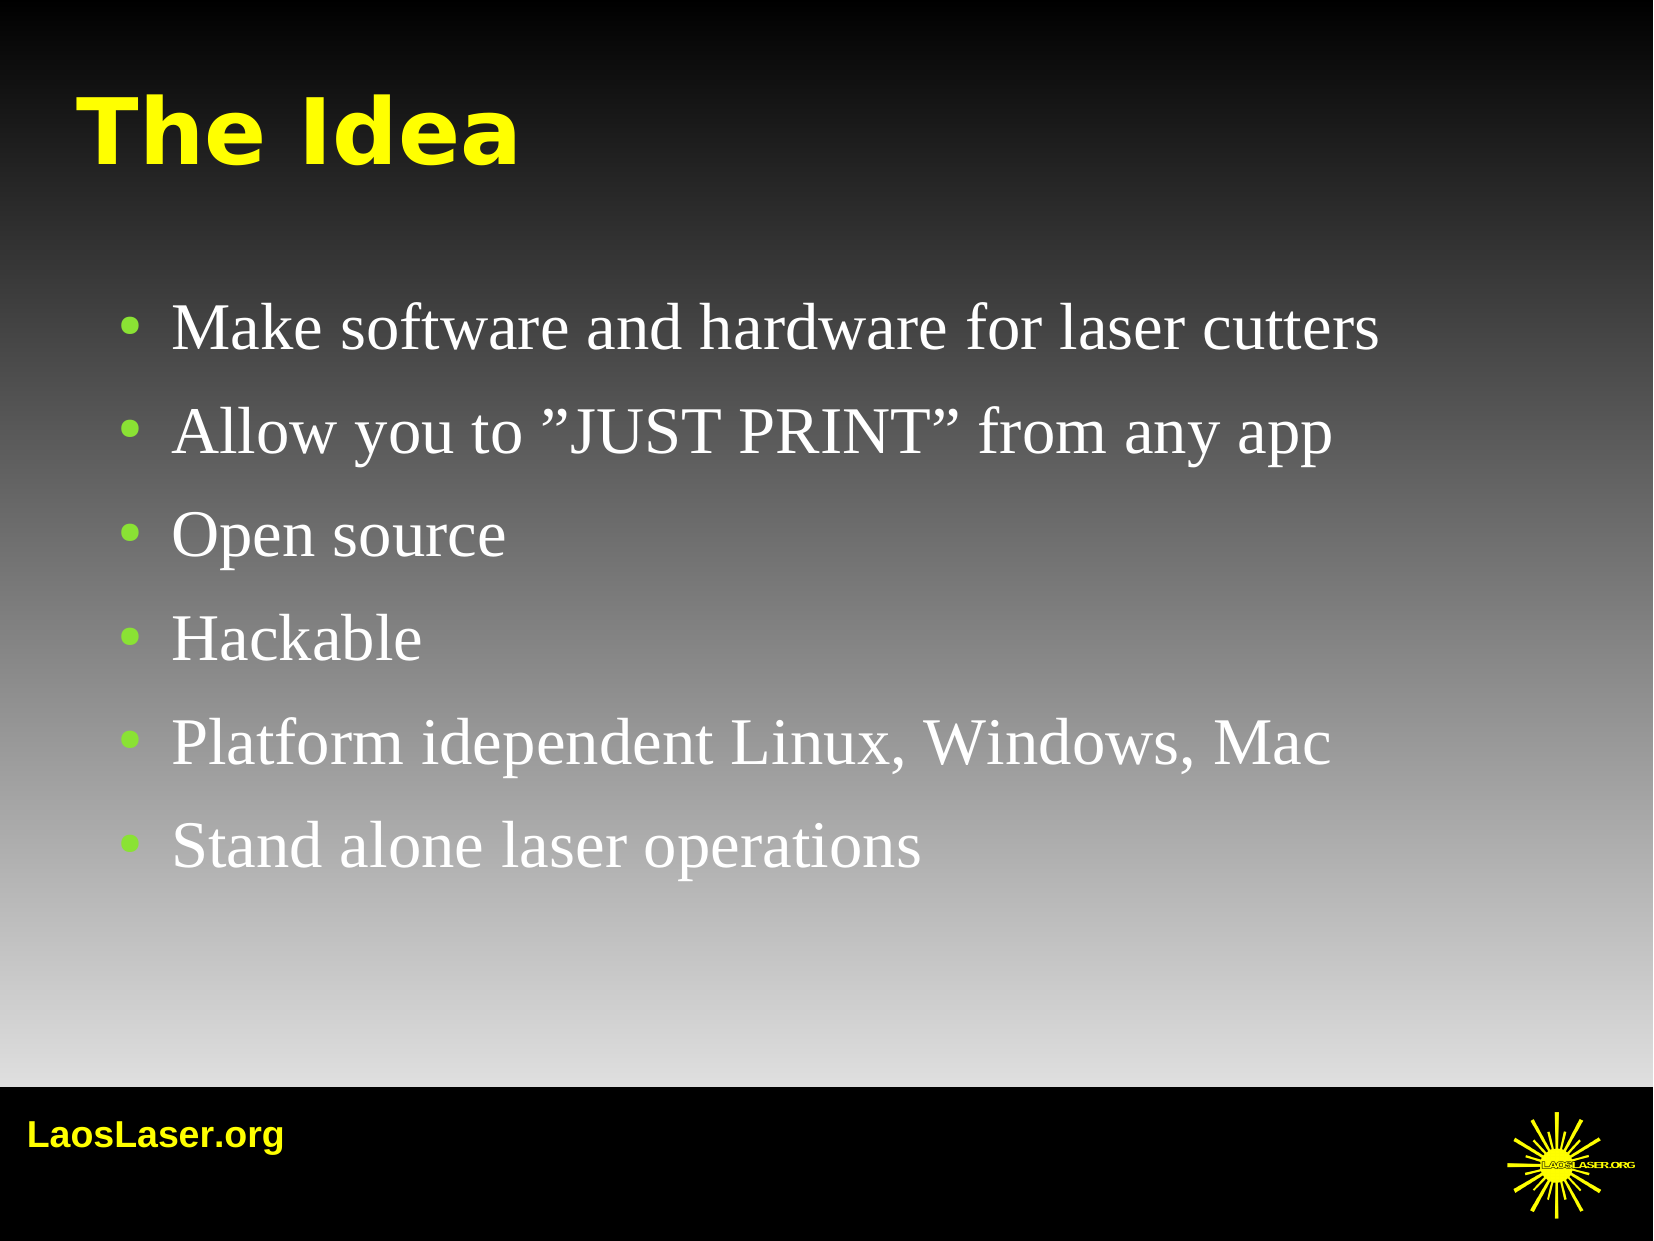

# The Idea
Make software and hardware for laser cutters
Allow you to ”JUST PRINT” from any app
Open source
Hackable
Platform idependent Linux, Windows, Mac
Stand alone laser operations